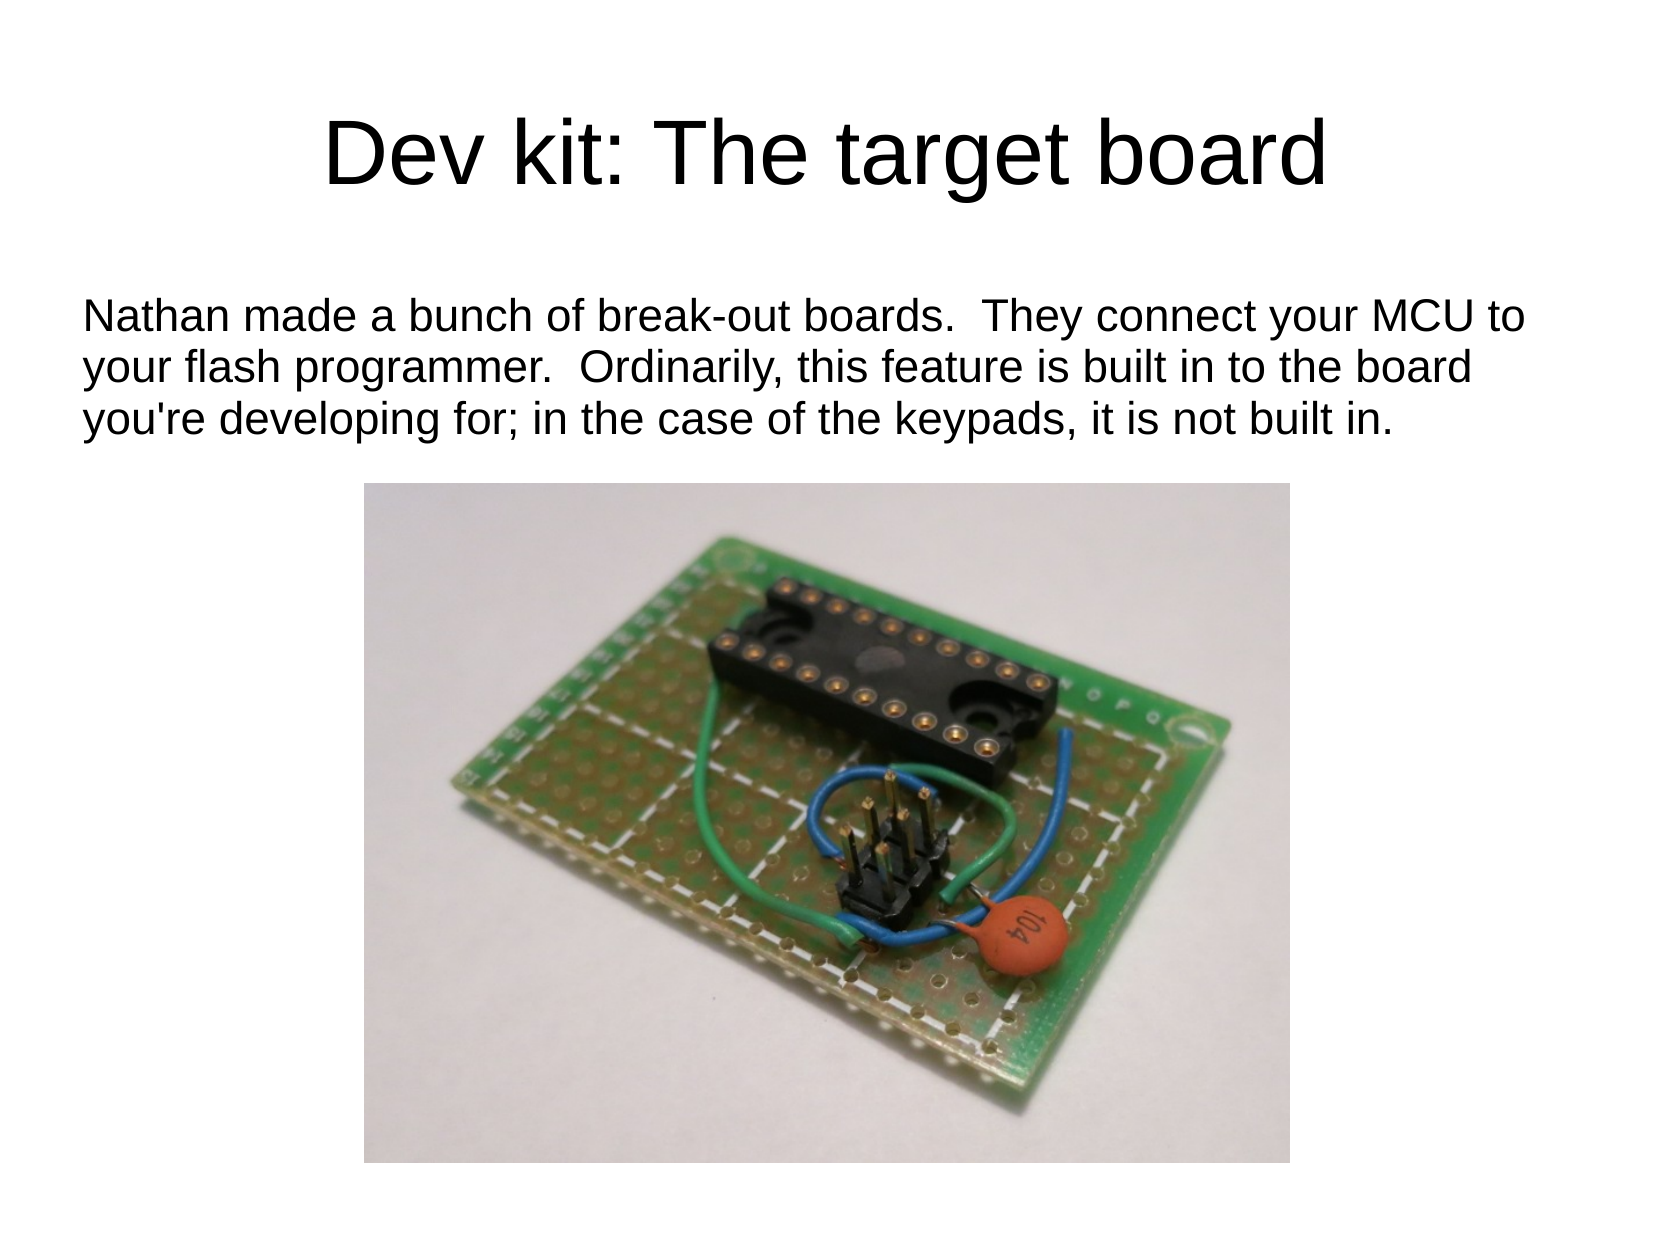

# Dev kit: The target board
Nathan made a bunch of break-out boards. They connect your MCU to your flash programmer. Ordinarily, this feature is built in to the board you're developing for; in the case of the keypads, it is not built in.